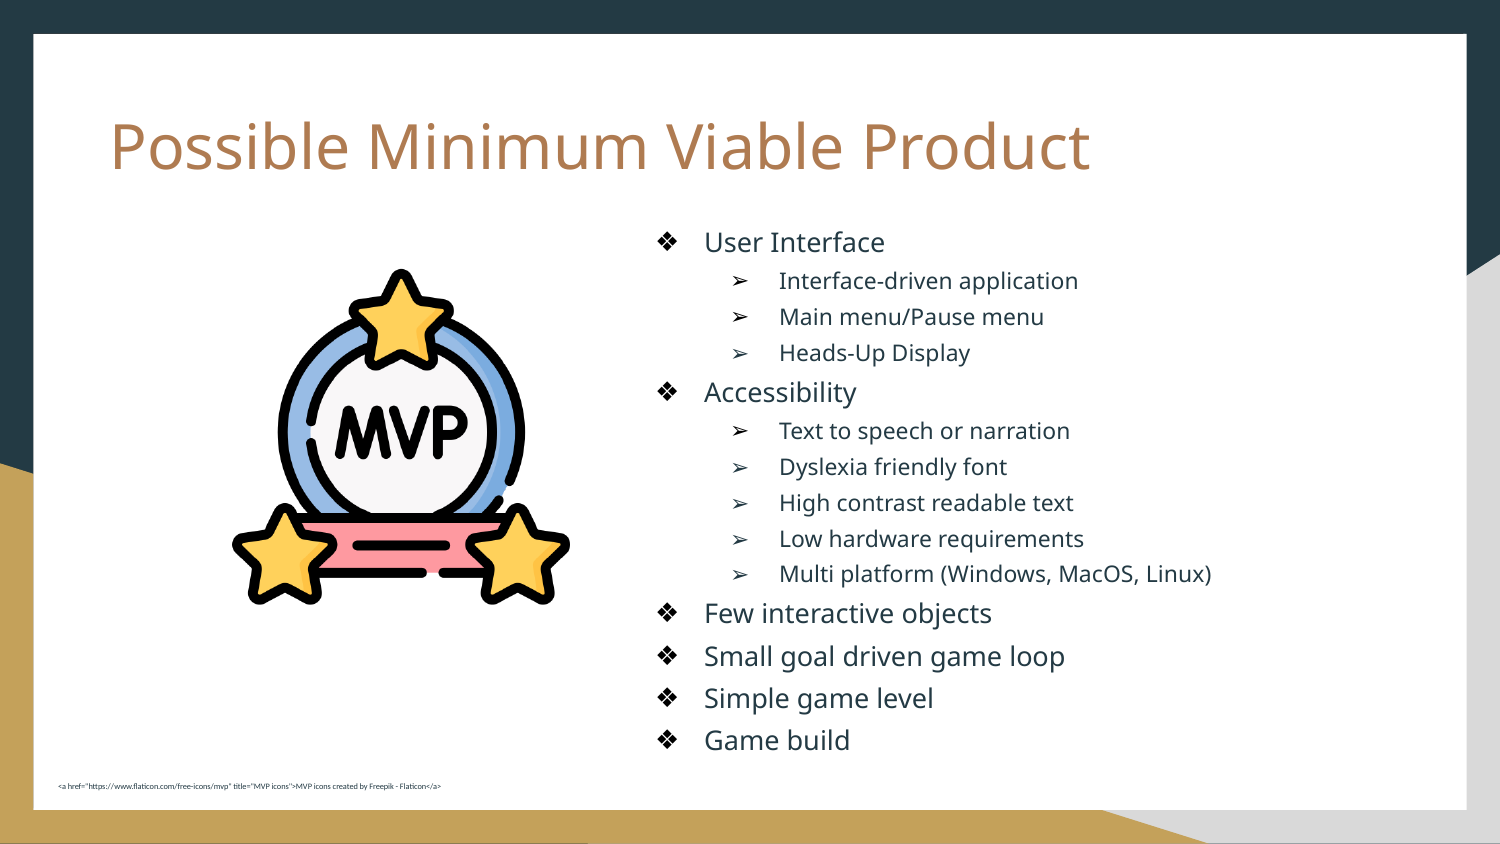

# Possible Minimum Viable Product
User Interface
Interface-driven application
Main menu/Pause menu
Heads-Up Display
Accessibility
Text to speech or narration
Dyslexia friendly font
High contrast readable text
Low hardware requirements
Multi platform (Windows, MacOS, Linux)
Few interactive objects
Small goal driven game loop
Simple game level
Game build
<a href="https://www.flaticon.com/free-icons/mvp" title="MVP icons">MVP icons created by Freepik - Flaticon</a>